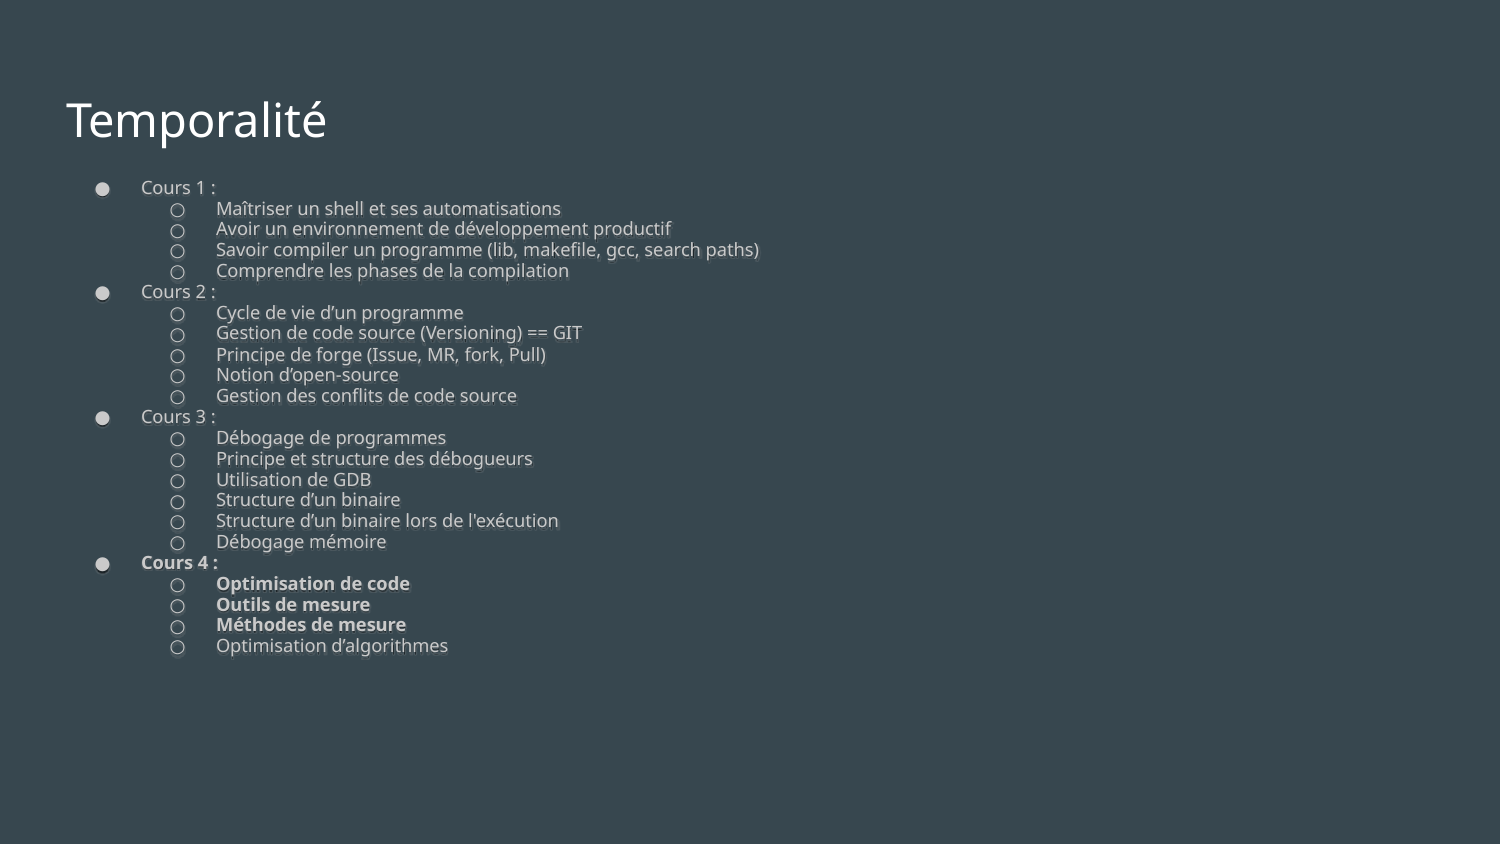

# Temporalité
Cours 1 :
Maîtriser un shell et ses automatisations
Avoir un environnement de développement productif
Savoir compiler un programme (lib, makefile, gcc, search paths)
Comprendre les phases de la compilation
Cours 2 :
Cycle de vie d’un programme
Gestion de code source (Versioning) == GIT
Principe de forge (Issue, MR, fork, Pull)
Notion d’open-source
Gestion des conflits de code source
Cours 3 :
Débogage de programmes
Principe et structure des débogueurs
Utilisation de GDB
Structure d’un binaire
Structure d’un binaire lors de l'exécution
Débogage mémoire
Cours 4 :
Optimisation de code
Outils de mesure
Méthodes de mesure
Optimisation d’algorithmes